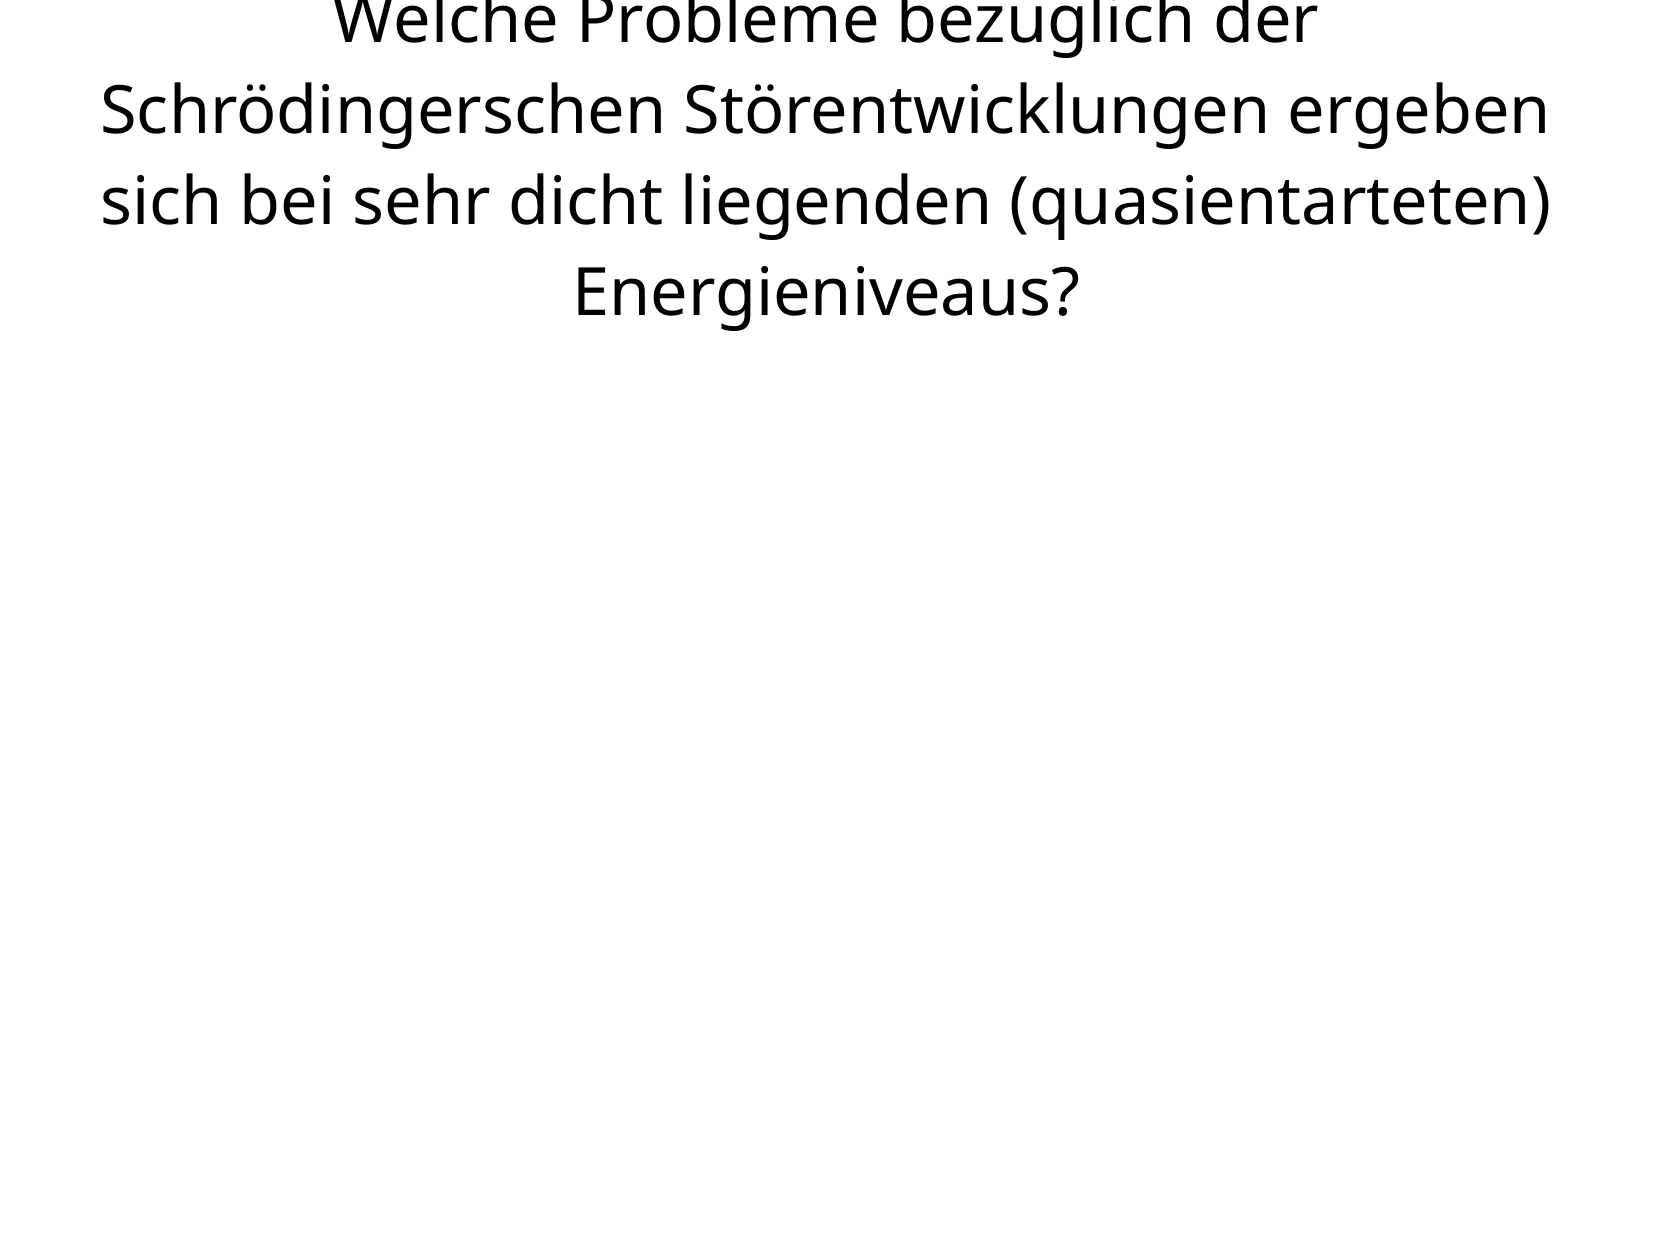

# Welche Probleme bezüglich der Schrödingerschen Störentwicklungen ergeben sich bei sehr dicht liegenden (quasientarteten) Energieniveaus?